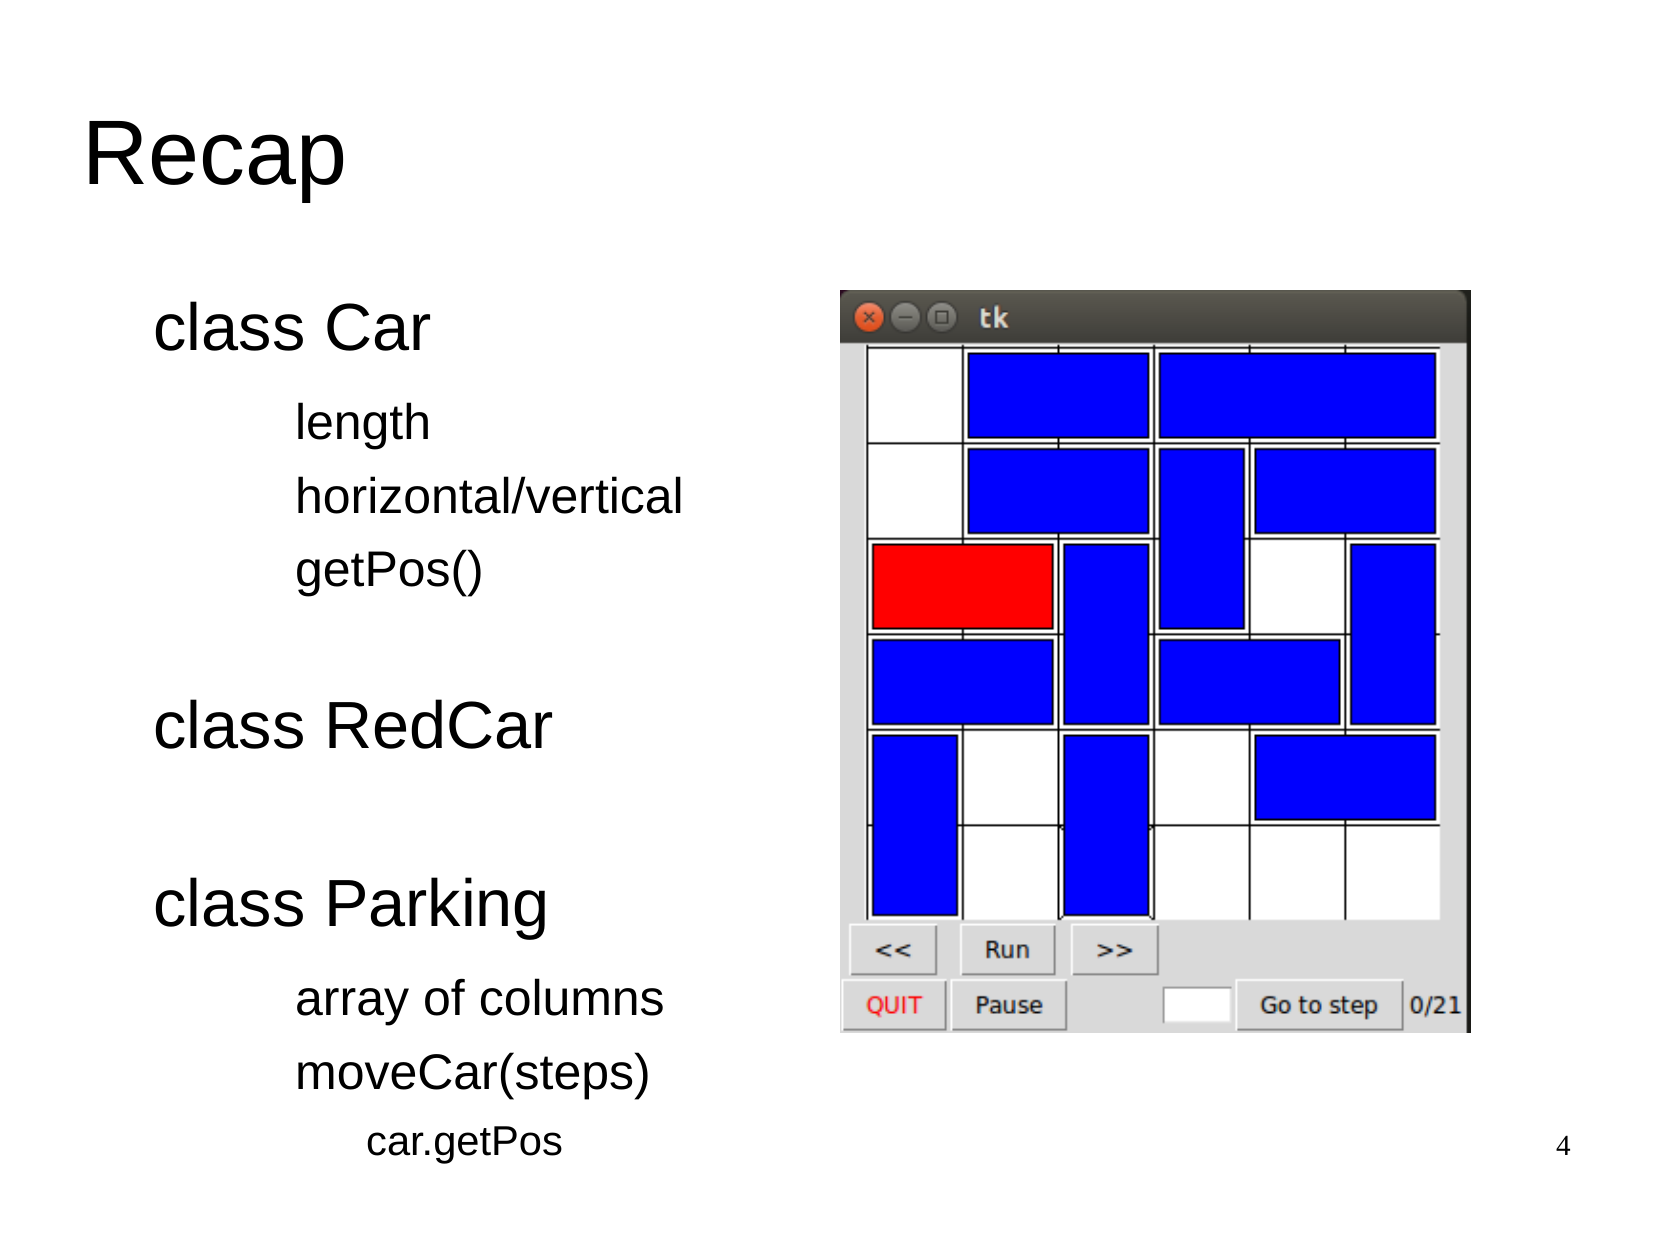

# Recap
class Car
length
horizontal/vertical
getPos()
class RedCar
class Parking
array of columns
moveCar(steps)
car.getPos
4